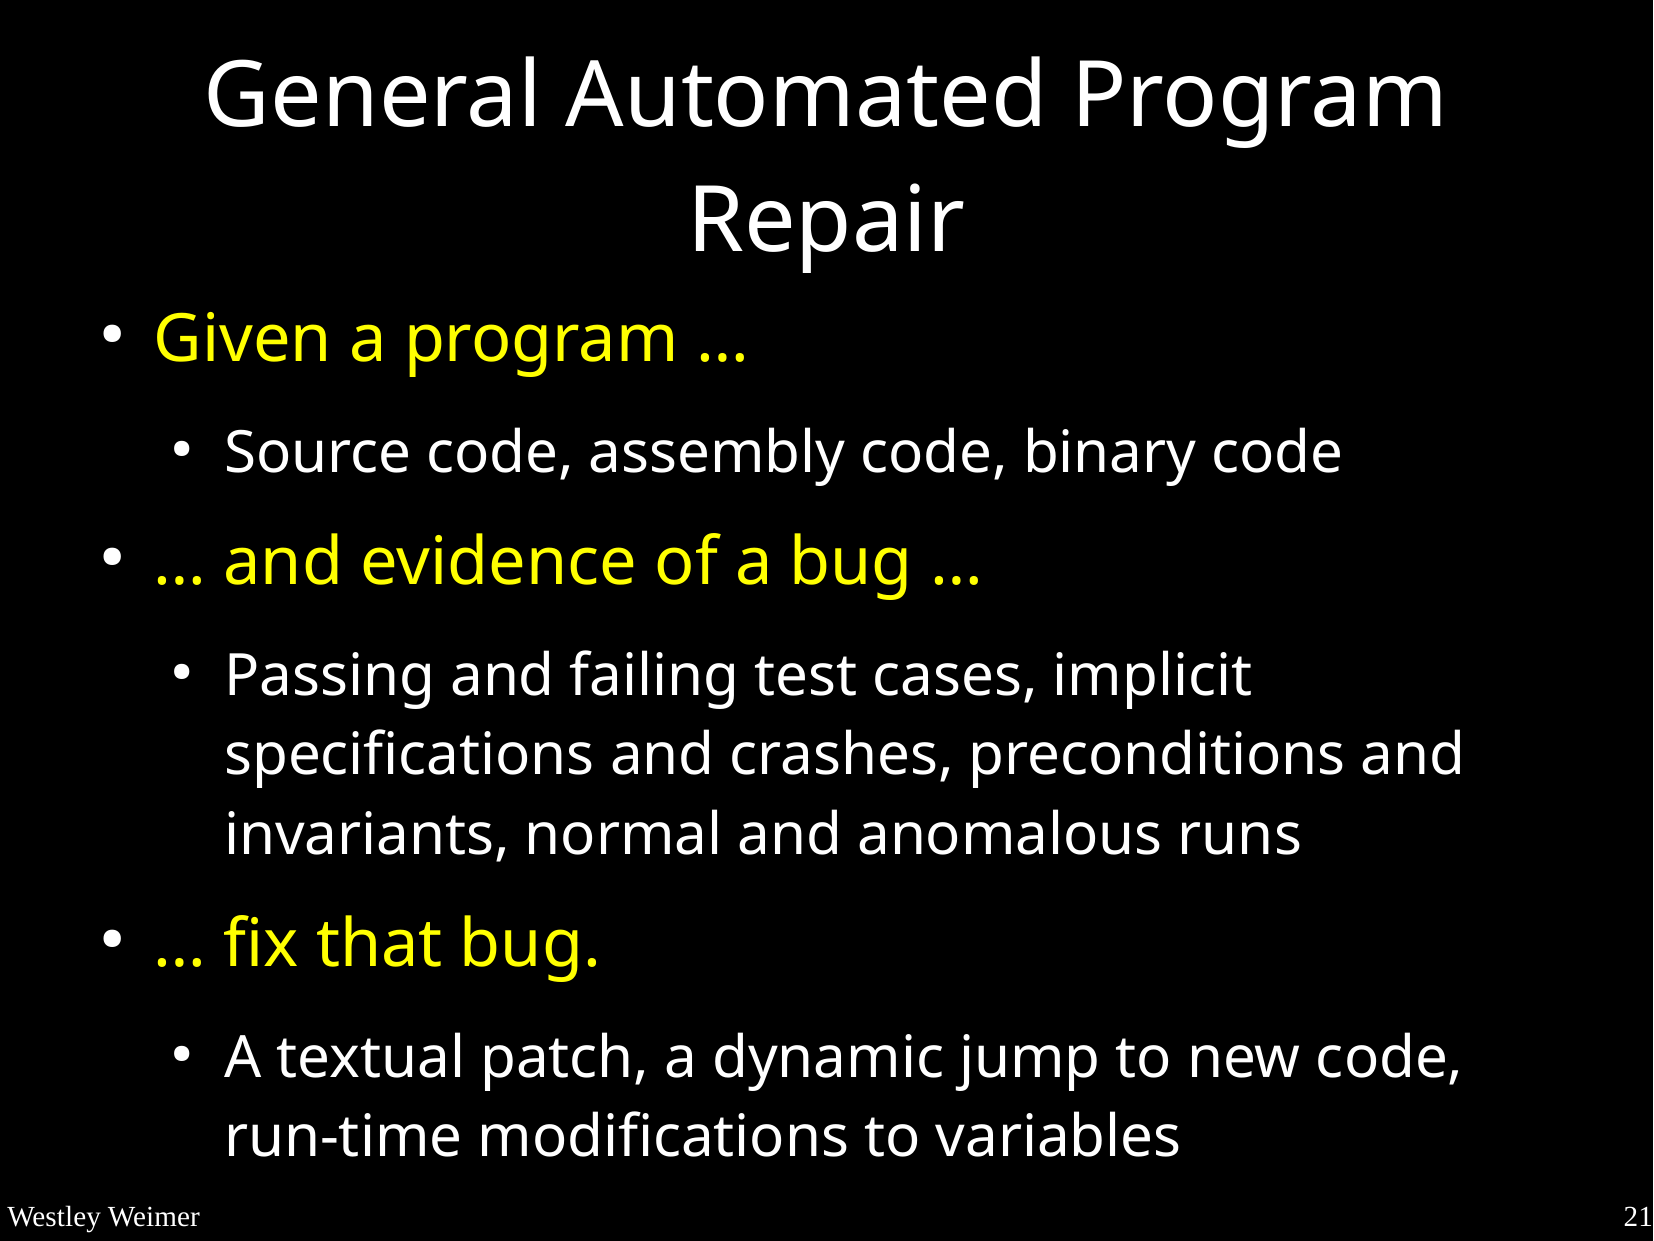

# General Automated Program Repair
Given a program …
Source code, assembly code, binary code
… and evidence of a bug …
Passing and failing test cases, implicit specifications and crashes, preconditions and invariants, normal and anomalous runs
… fix that bug.
A textual patch, a dynamic jump to new code, run-time modifications to variables
21